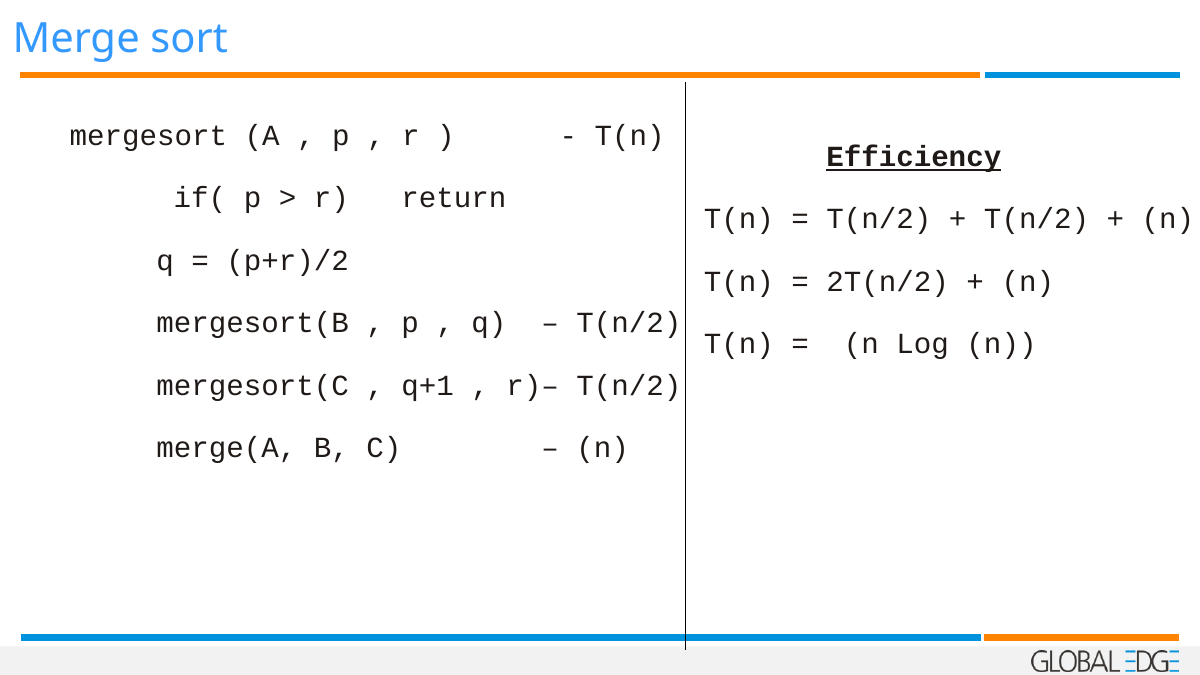

# Merge sort
mergesort (A , p , r ) - T(n)
 if( p > r) return
 q = (p+r)/2
 mergesort(B , p , q) – T(n/2)
 mergesort(C , q+1 , r)– T(n/2)
 merge(A, B, C) – (n)
 Efficiency
T(n) = T(n/2) + T(n/2) + (n)
T(n) = 2T(n/2) + (n)
T(n) = (n Log (n))